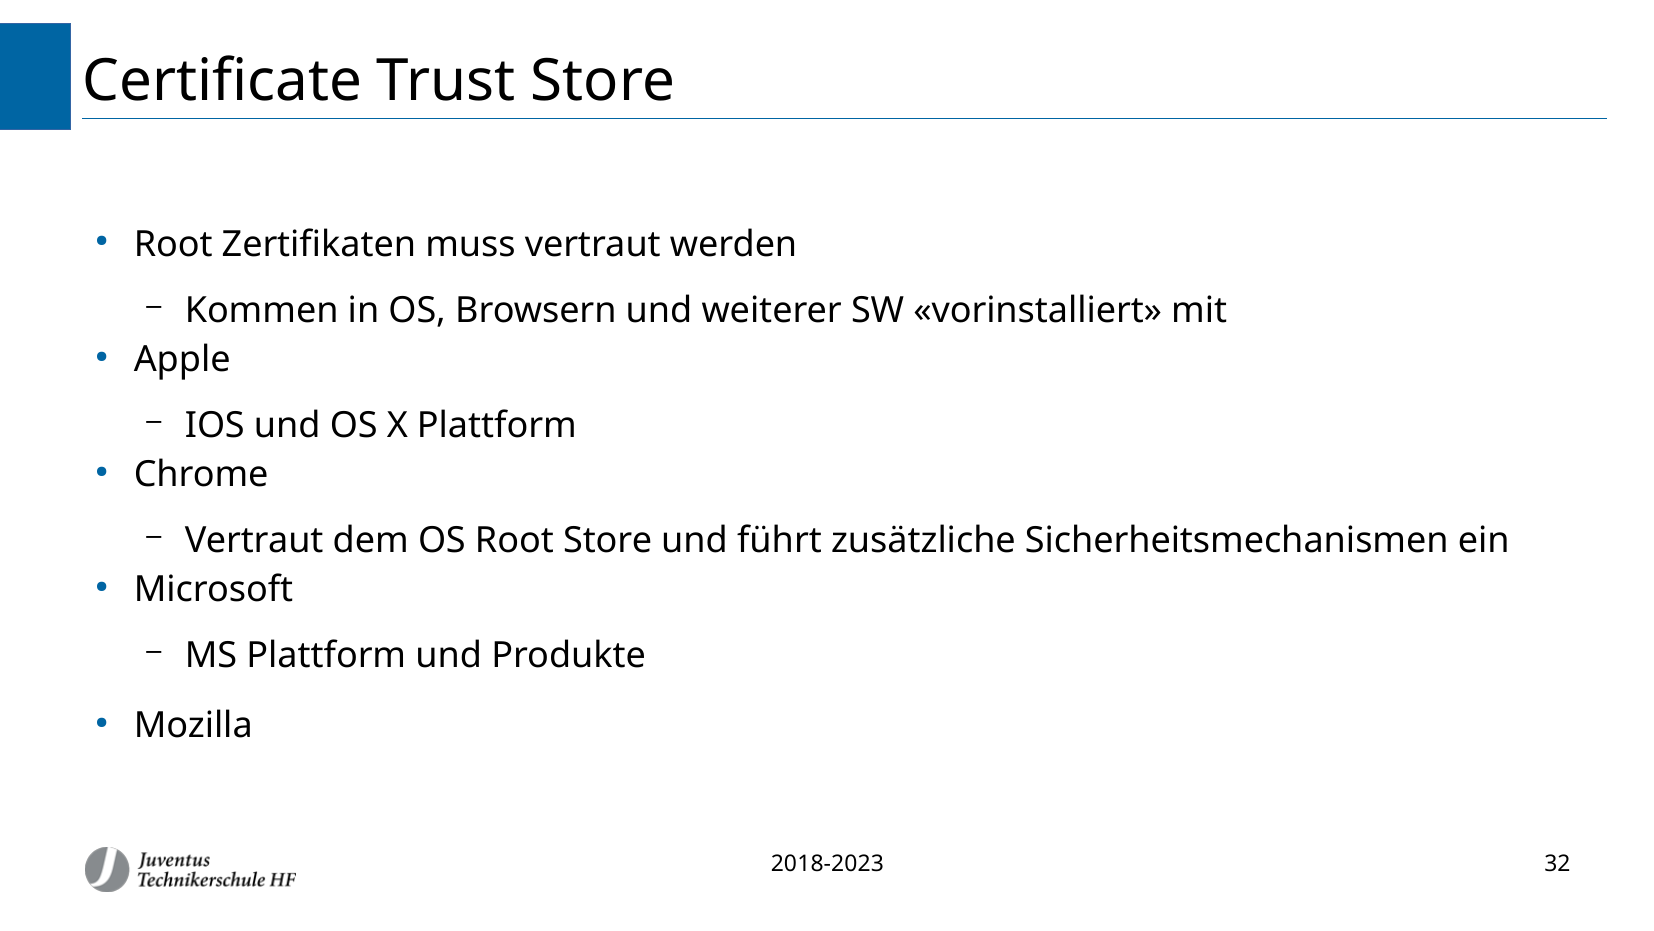

# Certificate Trust Store
Root Zertifikaten muss vertraut werden
Kommen in OS, Browsern und weiterer SW «vorinstalliert» mit
Apple
IOS und OS X Plattform
Chrome
Vertraut dem OS Root Store und führt zusätzliche Sicherheitsmechanismen ein
Microsoft
MS Plattform und Produkte
Mozilla
2018-2023
32